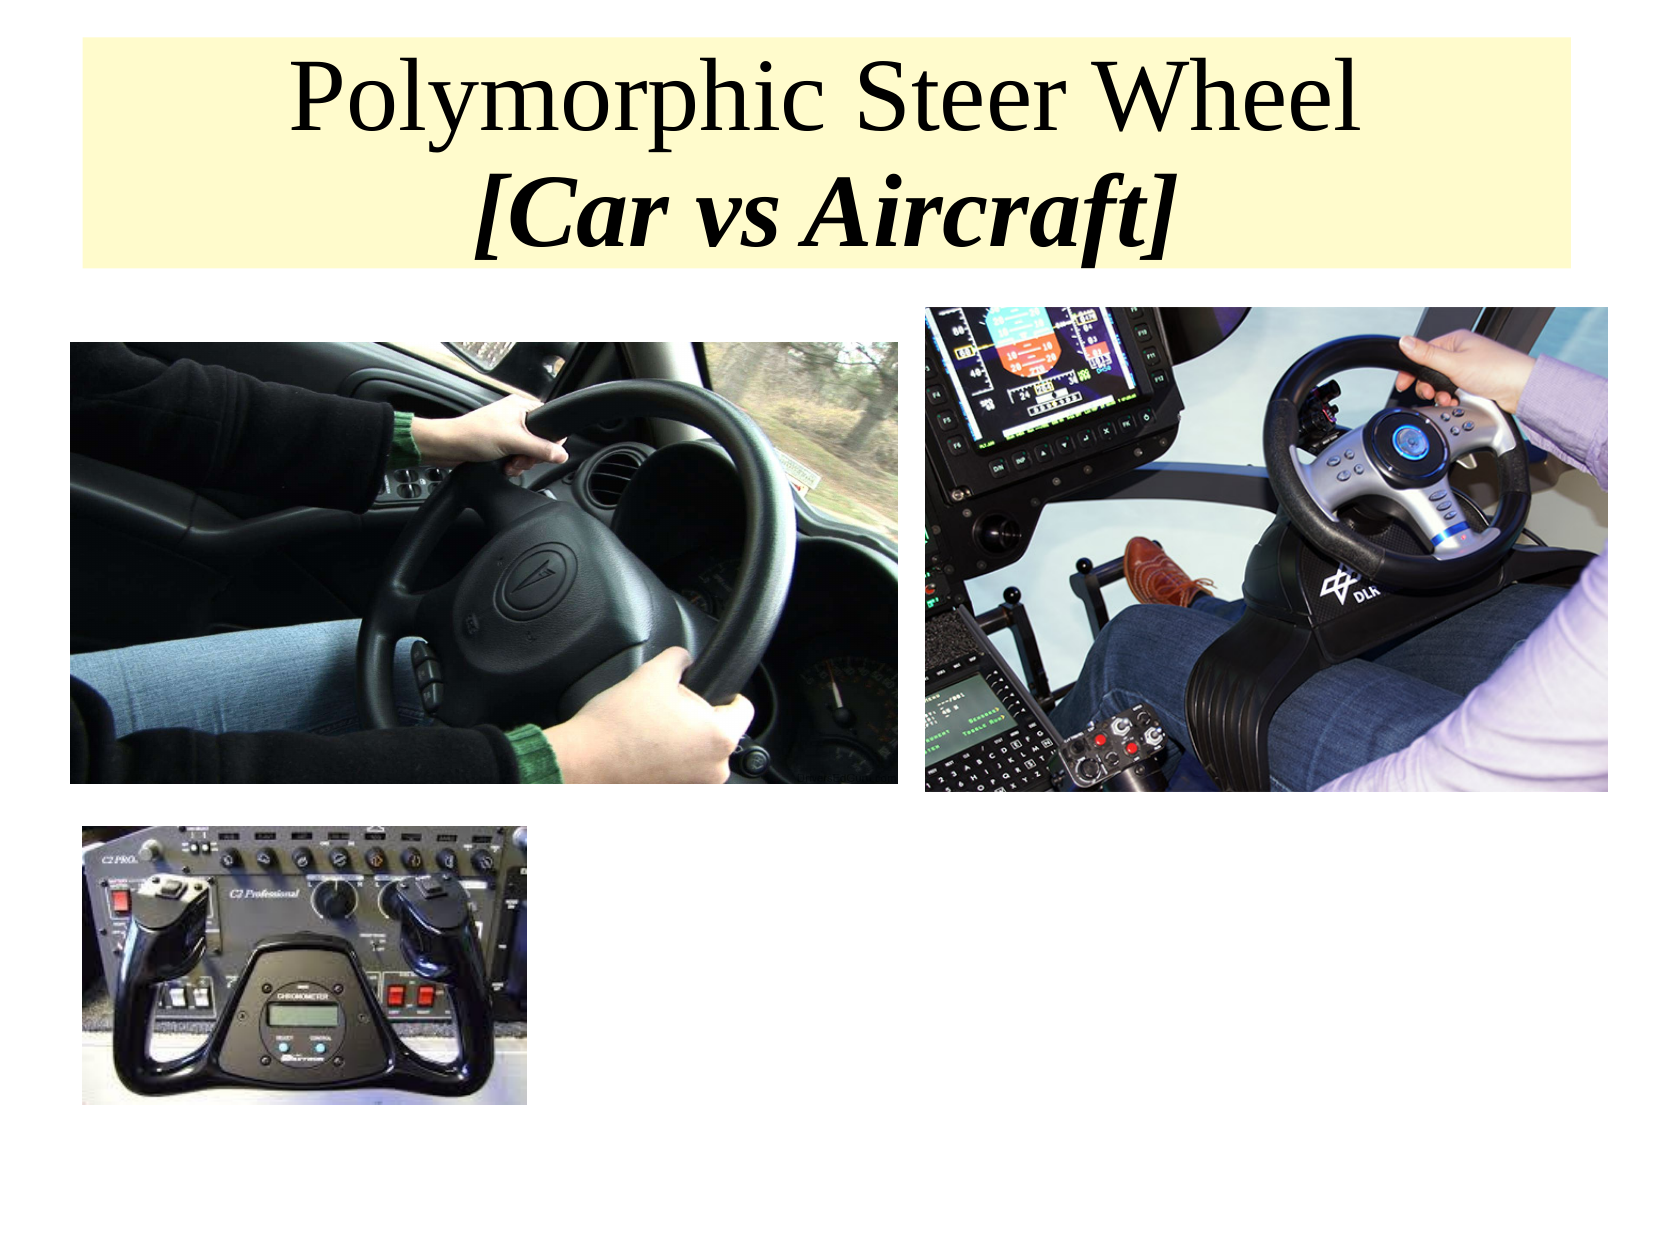

# Polymorphic Steer Wheel [Car vs Aircraft]